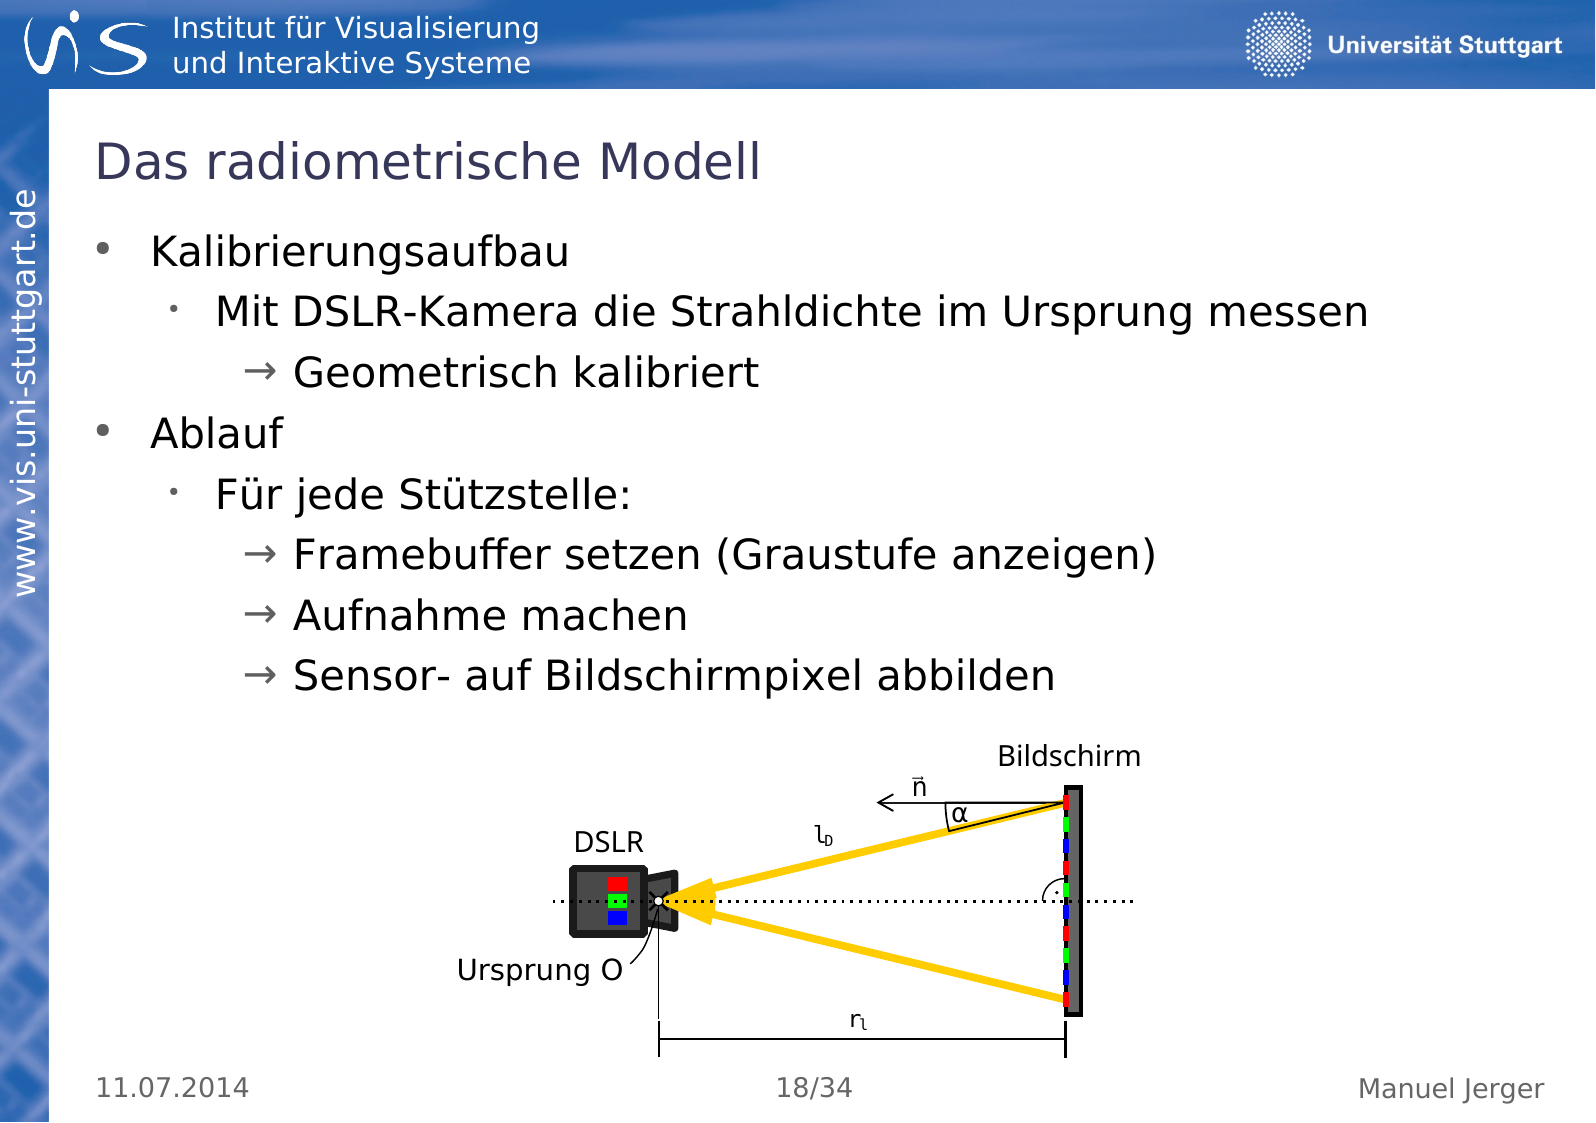

# Das radiometrische Modell
Kalibrierungsaufbau
Mit DSLR-Kamera die Strahldichte im Ursprung messen
 Geometrisch kalibriert
Ablauf
Für jede Stützstelle:
 Framebuffer setzen (Graustufe anzeigen)
 Aufnahme machen
 Sensor- auf Bildschirmpixel abbilden